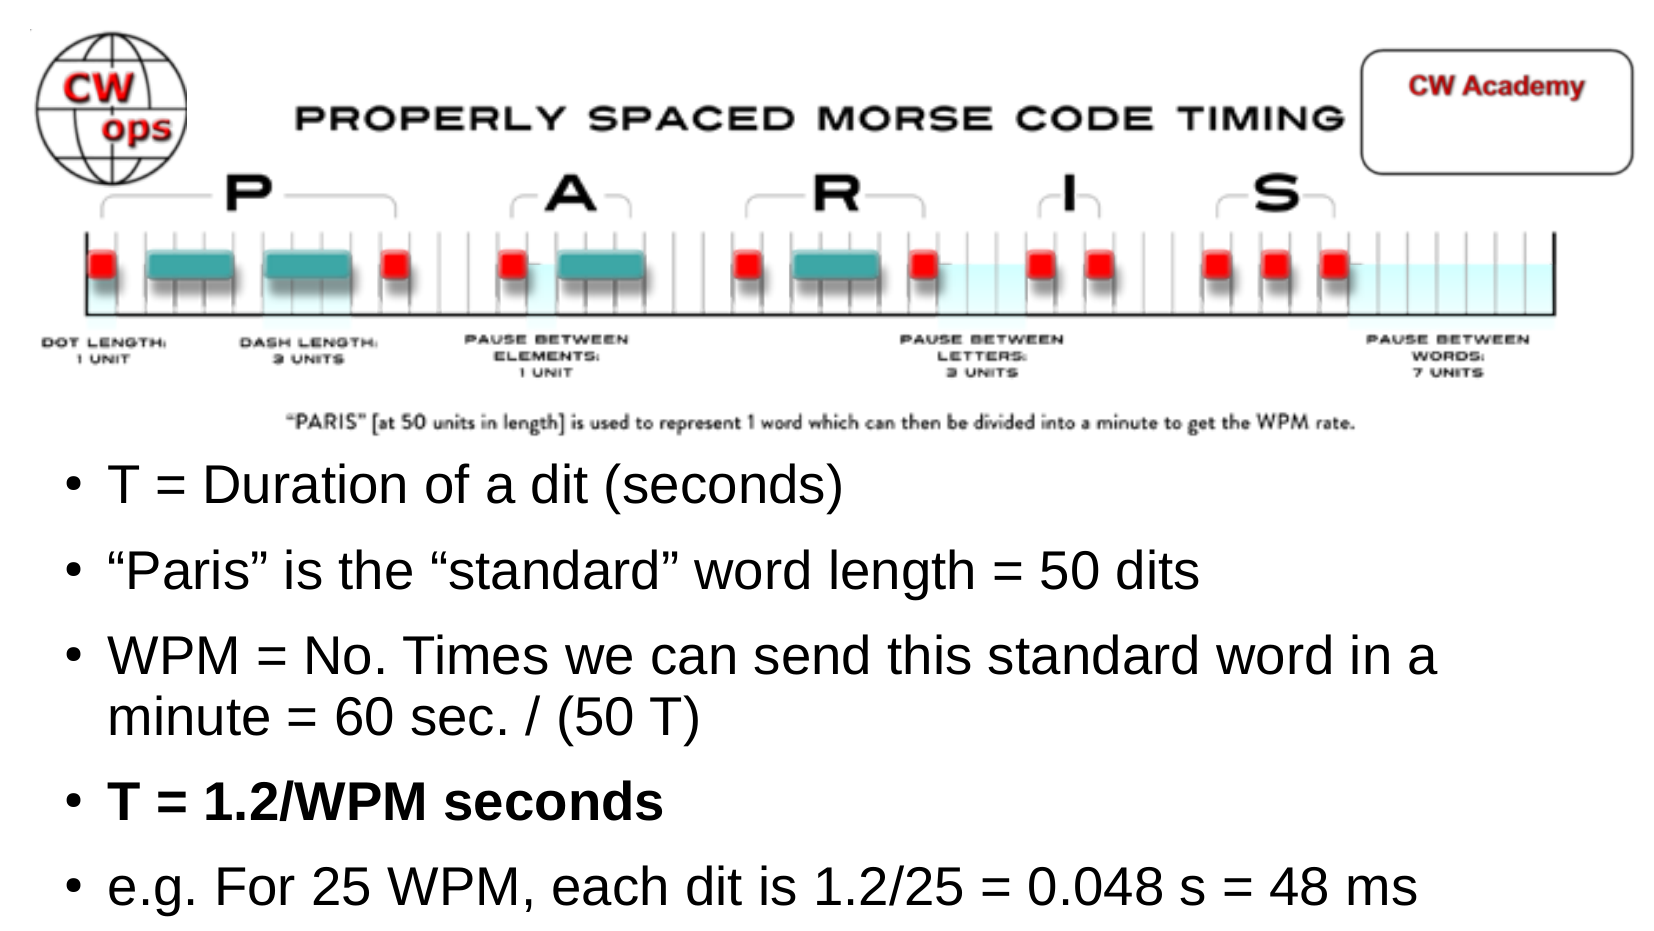

# T = Duration of a dit (seconds)
“Paris” is the “standard” word length = 50 dits
WPM = No. Times we can send this standard word in a minute = 60 sec. / (50 T)
T = 1.2/WPM seconds
e.g. For 25 WPM, each dit is 1.2/25 = 0.048 s = 48 ms